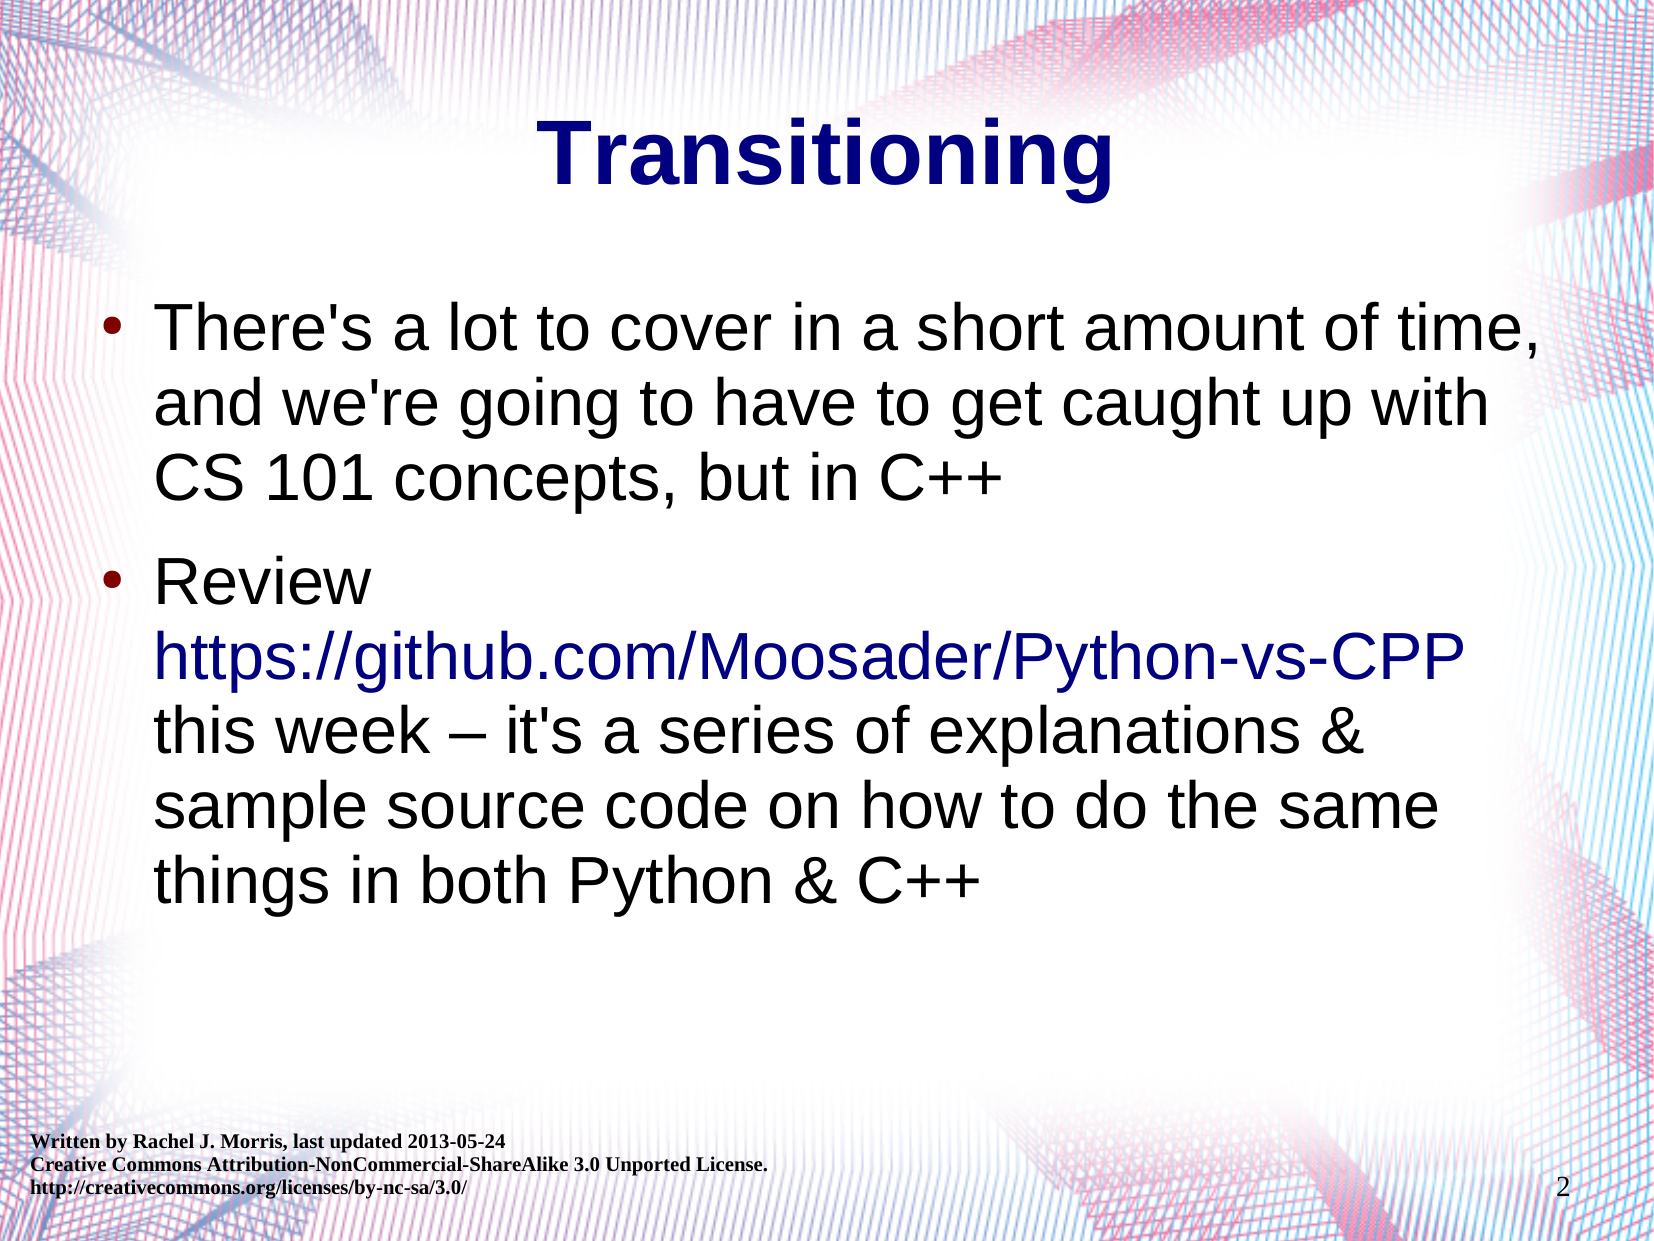

# Transitioning
There's a lot to cover in a short amount of time, and we're going to have to get caught up with CS 101 concepts, but in C++
Review https://github.com/Moosader/Python-vs-CPP this week – it's a series of explanations & sample source code on how to do the same things in both Python & C++
2